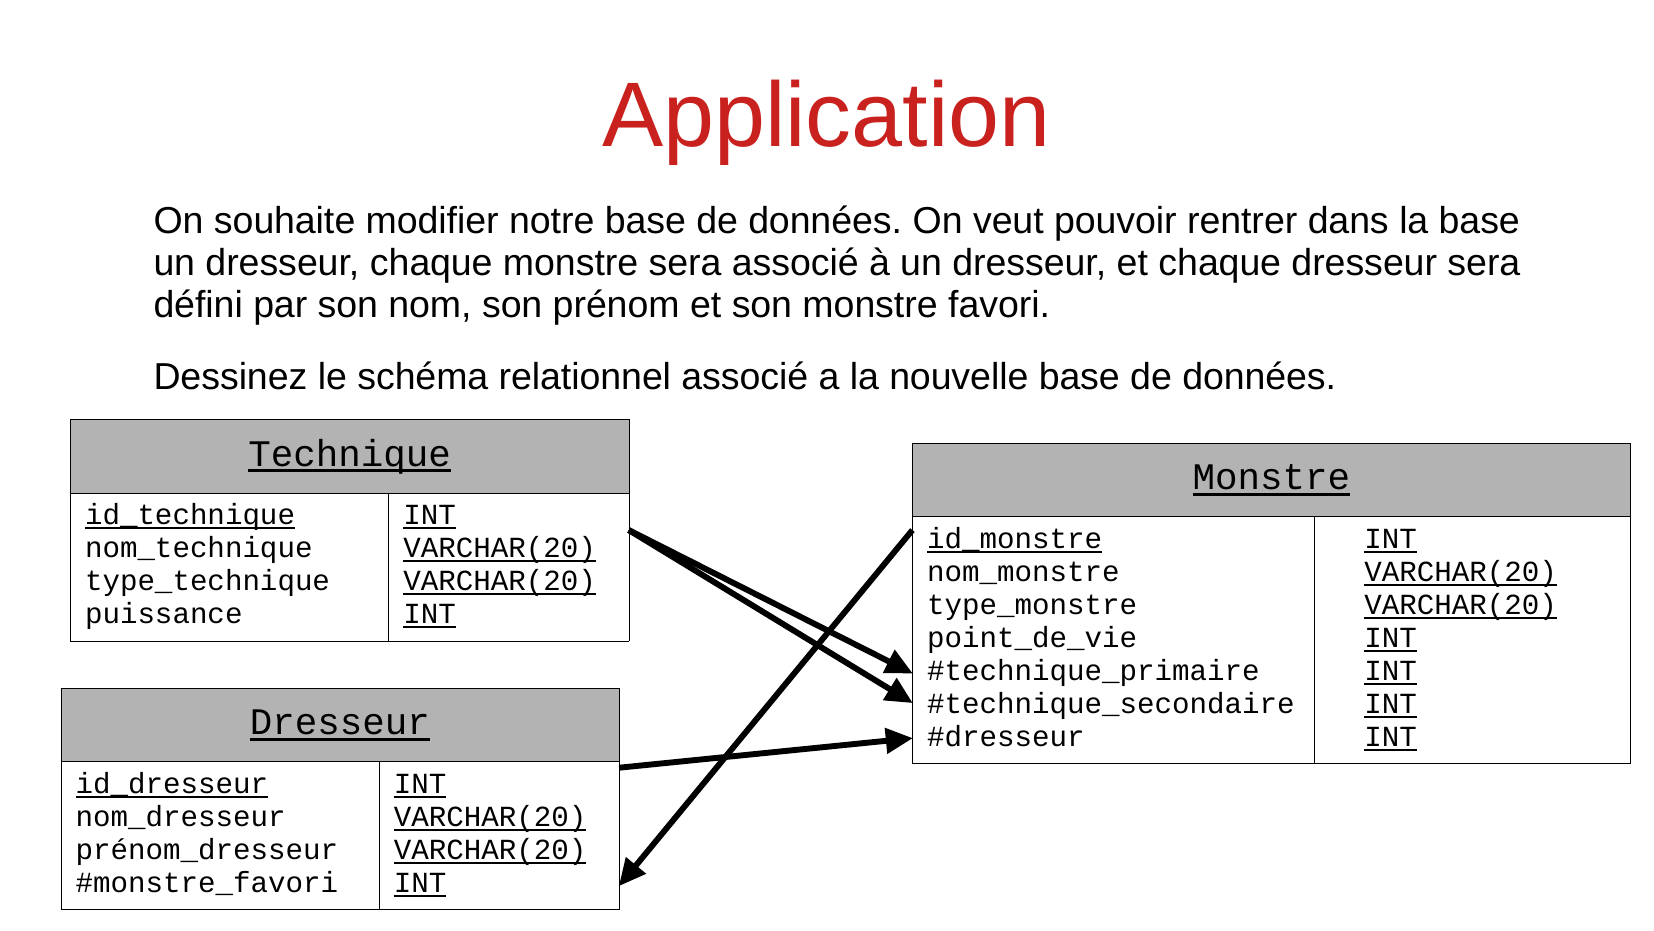

# Application
On souhaite modifier notre base de données. On veut pouvoir rentrer dans la base un dresseur, chaque monstre sera associé à un dresseur, et chaque dresseur sera défini par son nom, son prénom et son monstre favori.
Dessinez le schéma relationnel associé a la nouvelle base de données.
| Technique | |
| --- | --- |
| id\_technique nom\_technique type\_technique puissance | INT VARCHAR(20) VARCHAR(20) INT |
| Monstre | |
| --- | --- |
| id\_monstre nom\_monstre type\_monstre point\_de\_vie #technique\_primaire #technique\_secondaire #dresseur | INT VARCHAR(20) VARCHAR(20) INT INT INT INT |
| Dresseur | |
| --- | --- |
| id\_dresseur nom\_dresseur prénom\_dresseur #monstre\_favori | INT VARCHAR(20) VARCHAR(20) INT |